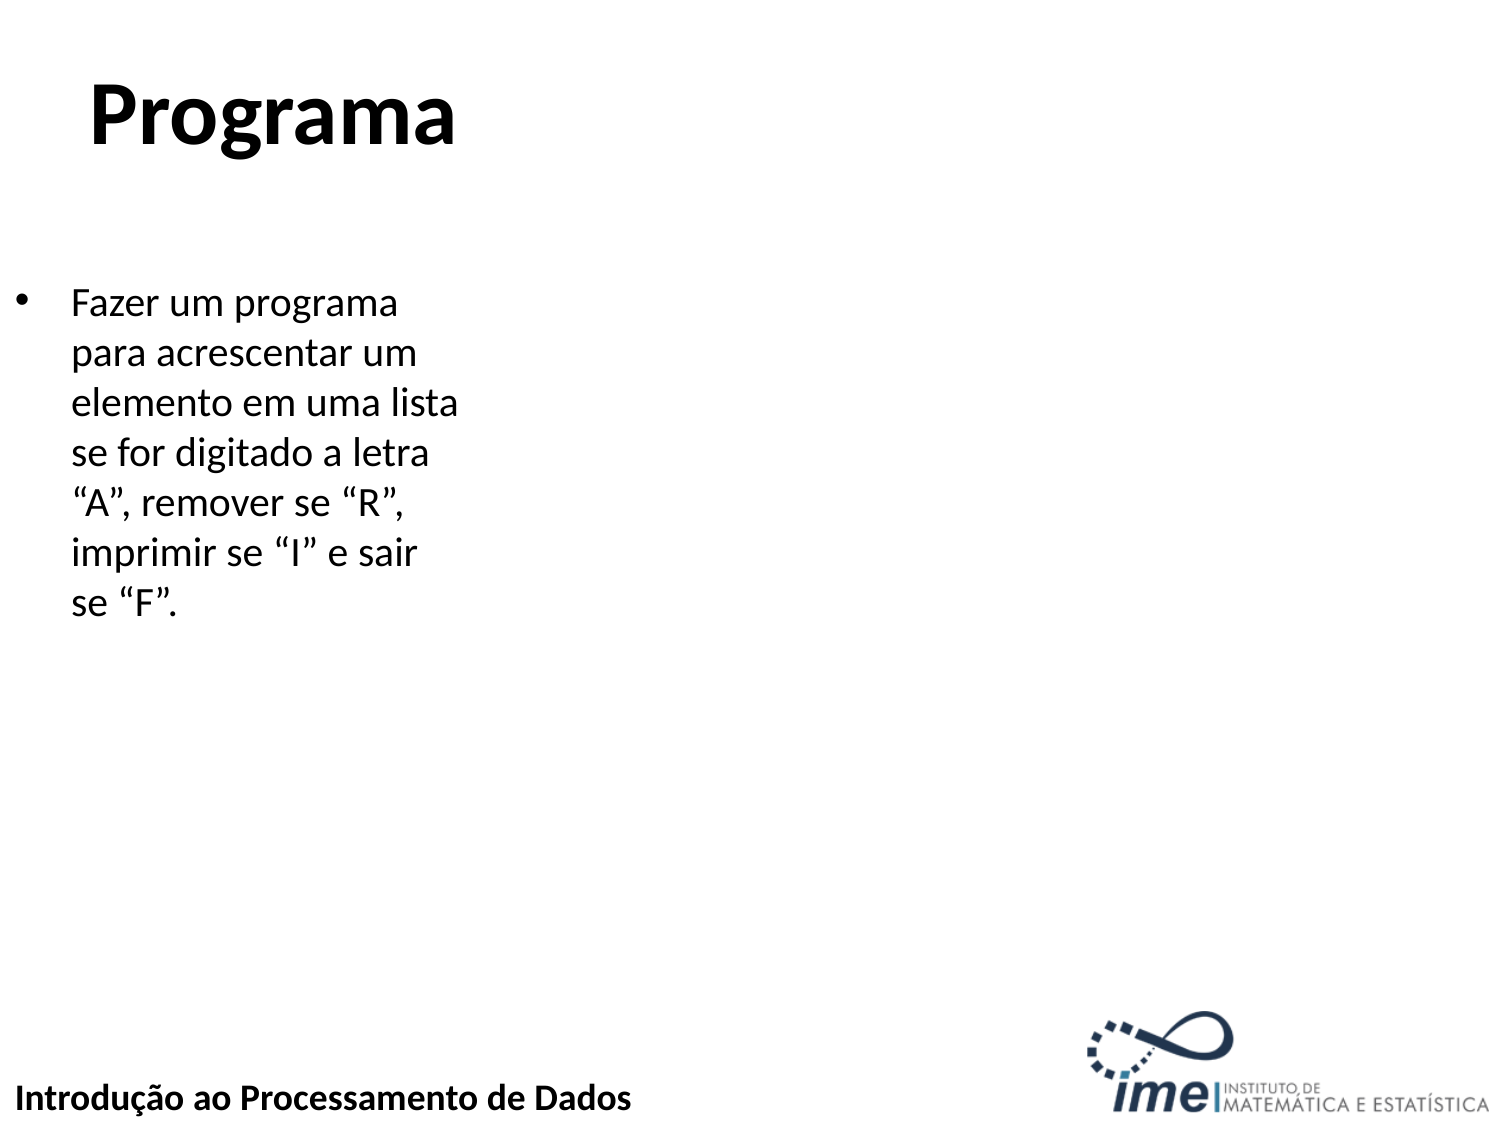

# Programa
Fazer um programa para acrescentar um elemento em uma lista se for digitado a letra “A”, remover se “R”, imprimir se “I” e sair se “F”.